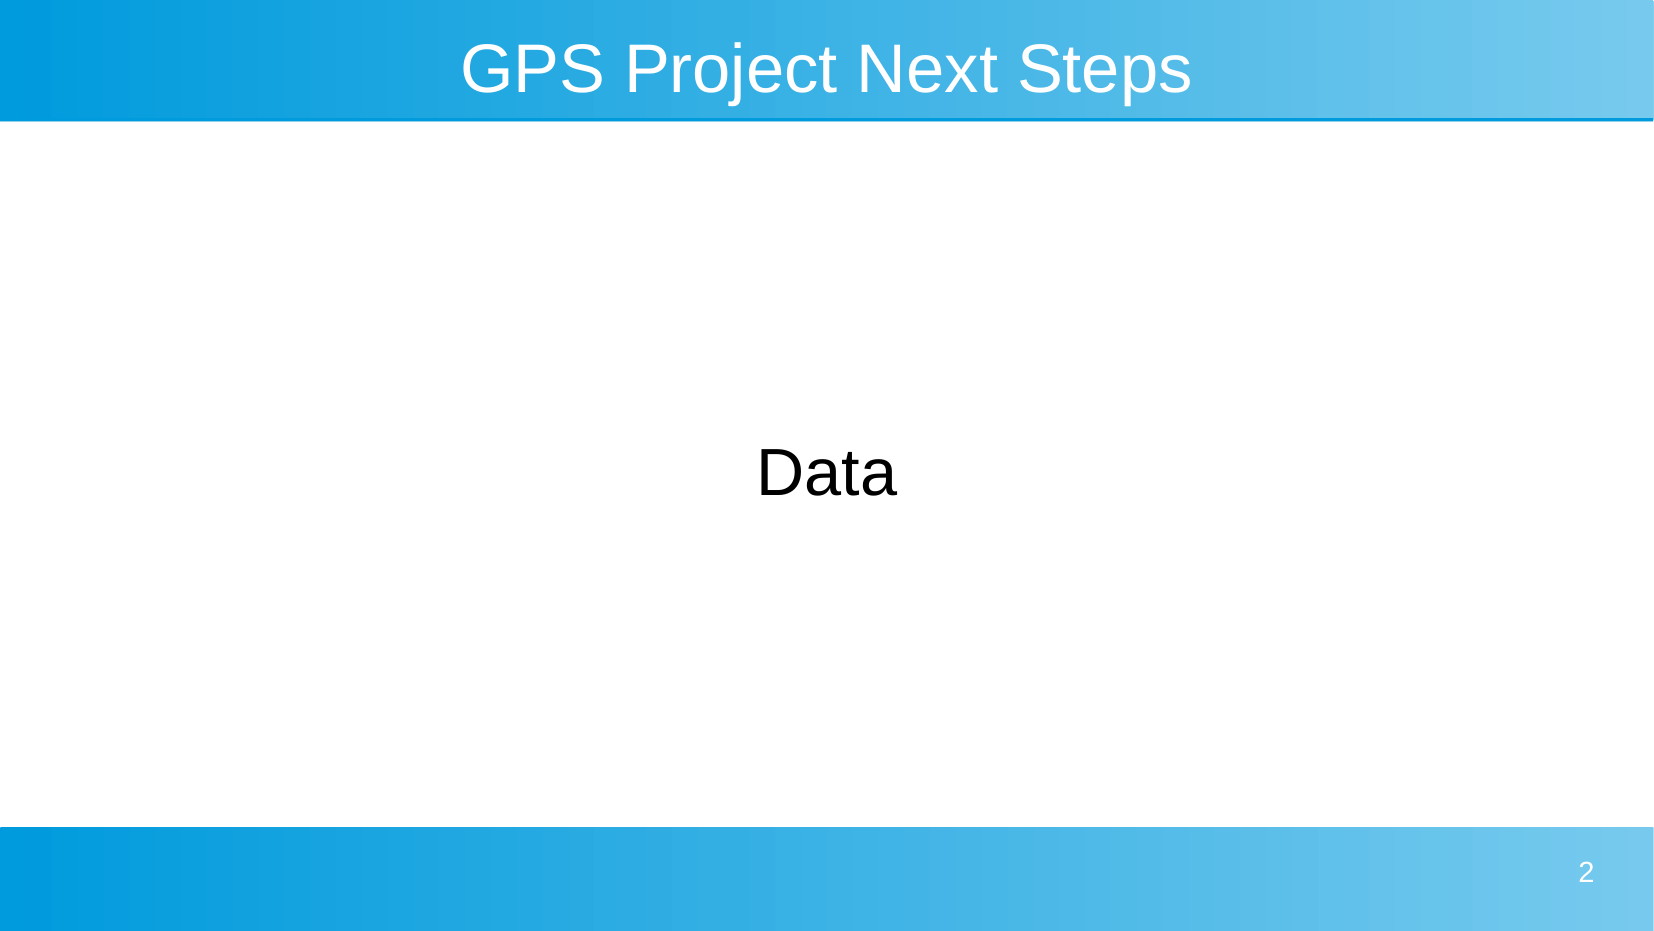

GPS Project Next Steps
# Data
2